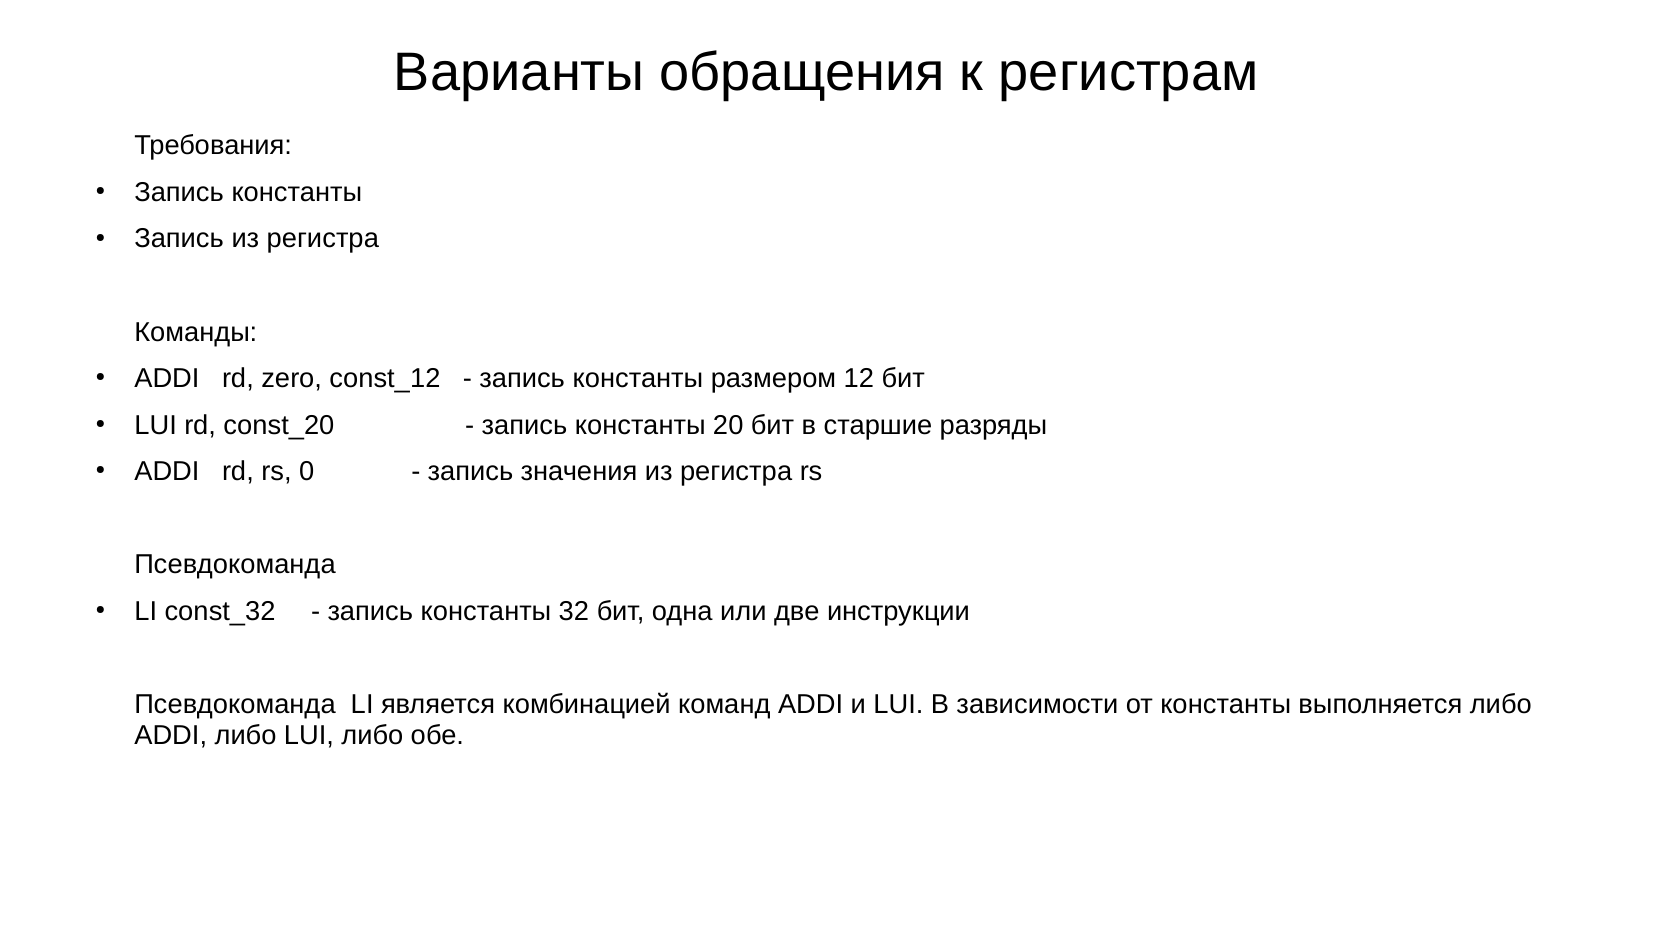

# Варианты обращения к регистрам
Требования:
Запись константы
Запись из регистра
Команды:
ADDI rd, zero, const_12 - запись константы размером 12 бит
LUI rd, const_20 	 - запись константы 20 бит в старшие разряды
ADDI rd, rs, 0 			 - запись значения из регистра rs
Псевдокоманда
LI const_32			 - запись константы 32 бит, одна или две инструкции
Псевдокоманда LI является комбинацией команд ADDI и LUI. В зависимости от константы выполняется либо ADDI, либо LUI, либо обе.